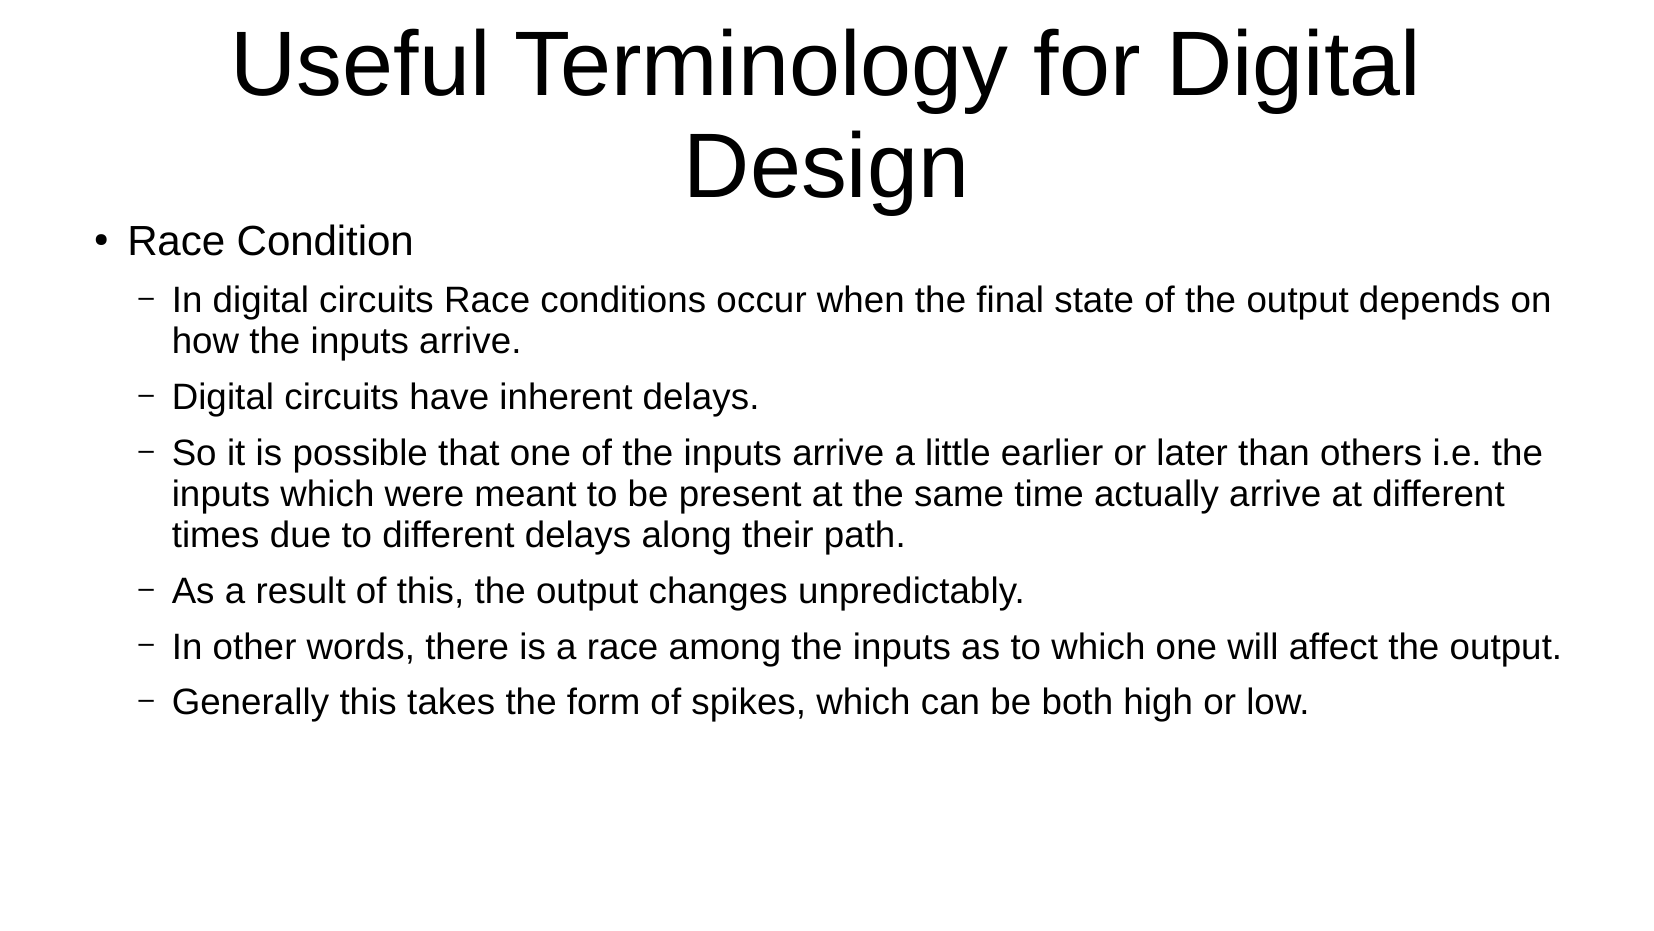

# Useful Terminology for Digital Design
Race Condition
In digital circuits Race conditions occur when the final state of the output depends on how the inputs arrive.
Digital circuits have inherent delays.
So it is possible that one of the inputs arrive a little earlier or later than others i.e. the inputs which were meant to be present at the same time actually arrive at different times due to different delays along their path.
As a result of this, the output changes unpredictably.
In other words, there is a race among the inputs as to which one will affect the output.
Generally this takes the form of spikes, which can be both high or low.